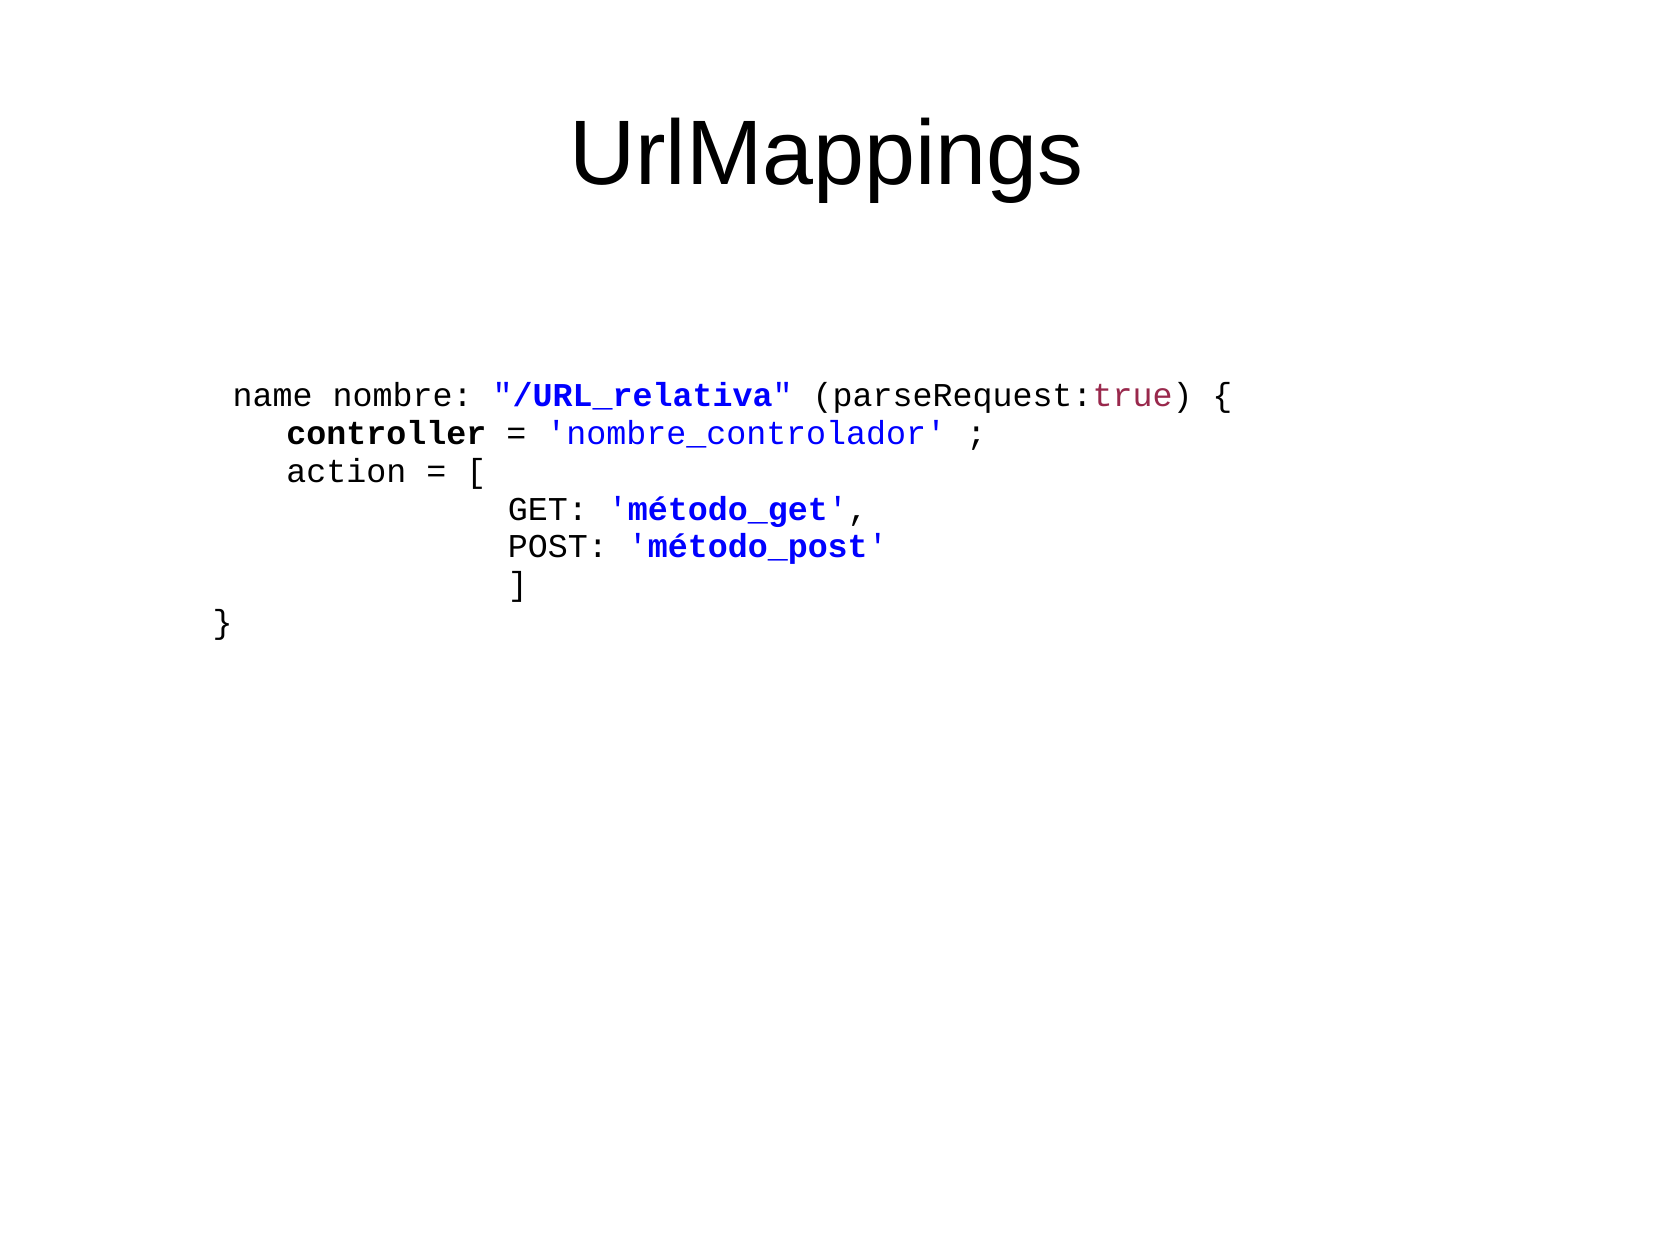

# UrlMappings
 name nombre: "/URL_relativa" (parseRequest:true) {
	controller = 'nombre_controlador' ;
 	action = [
				GET: 'método_get',
				POST: 'método_post'
				]
}